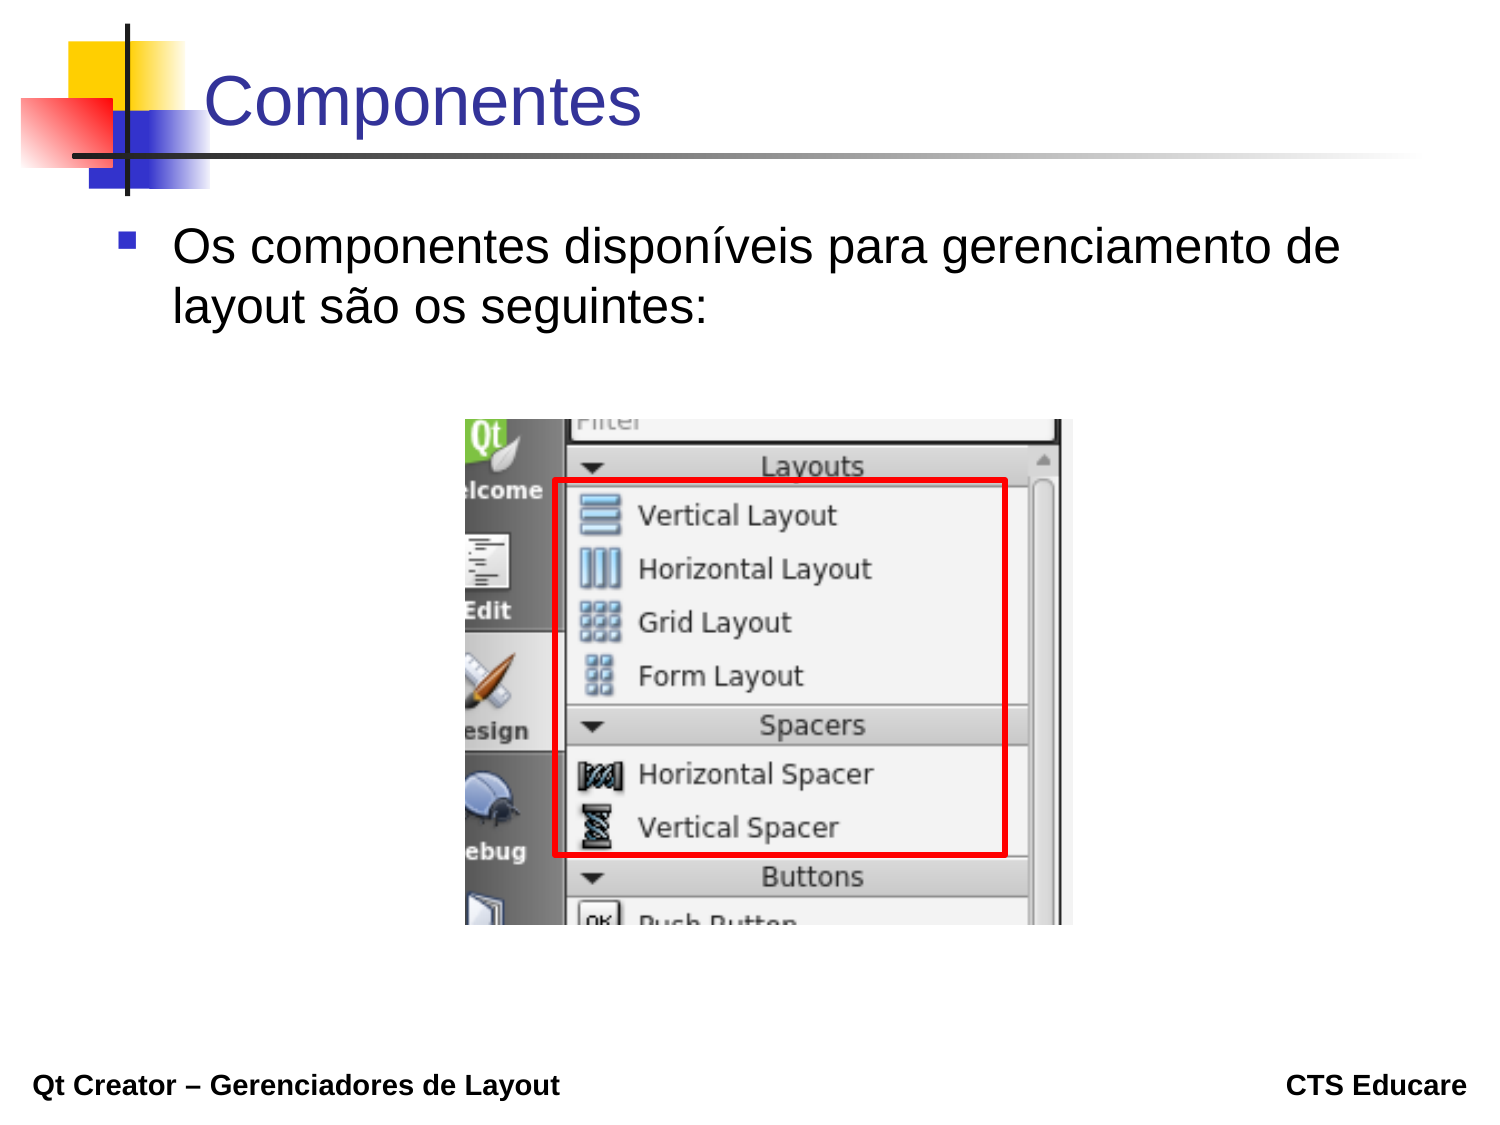

# Componentes
Os componentes disponíveis para gerenciamento de layout são os seguintes: